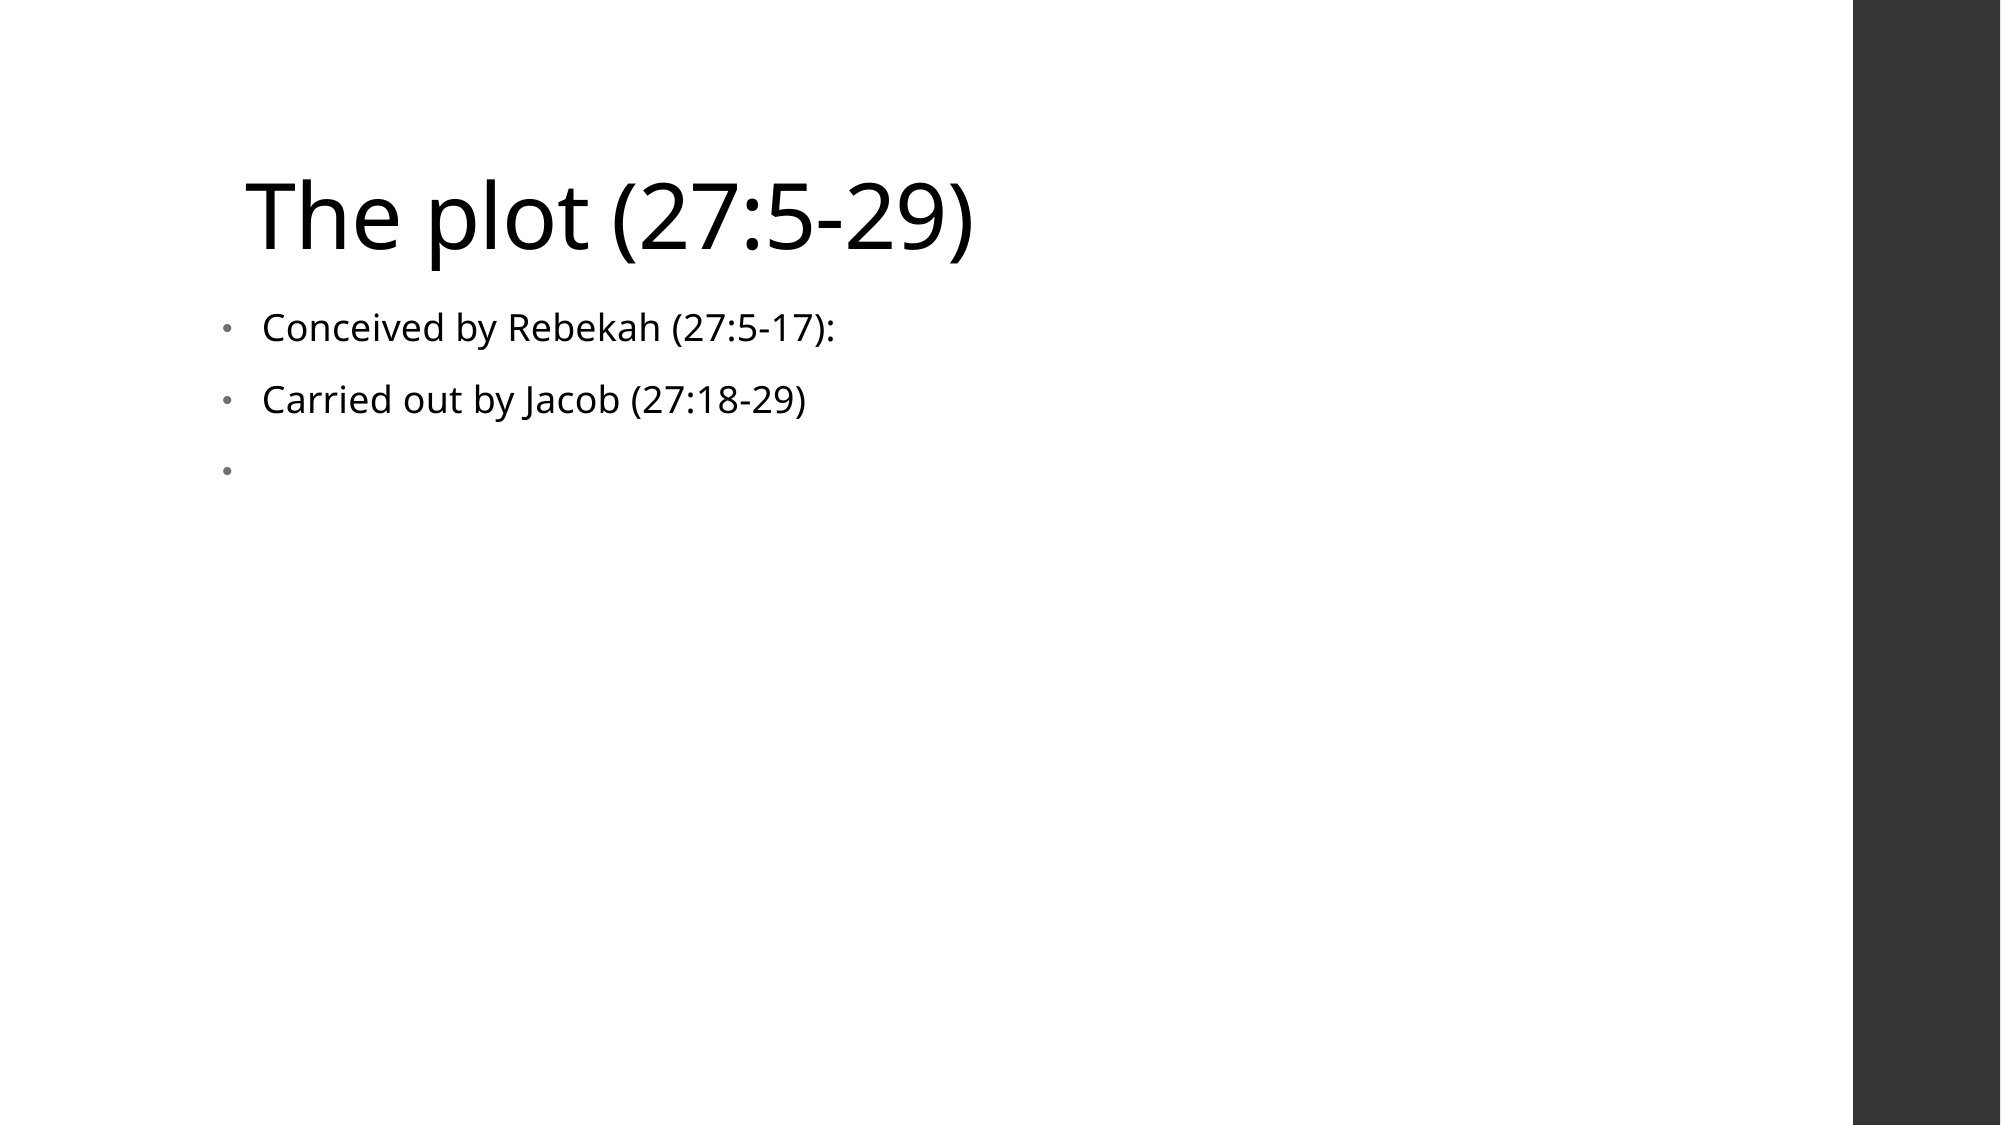

# The plot (27:5-29)
 Conceived by Rebekah (27:5-17):
 Carried out by Jacob (27:18-29)